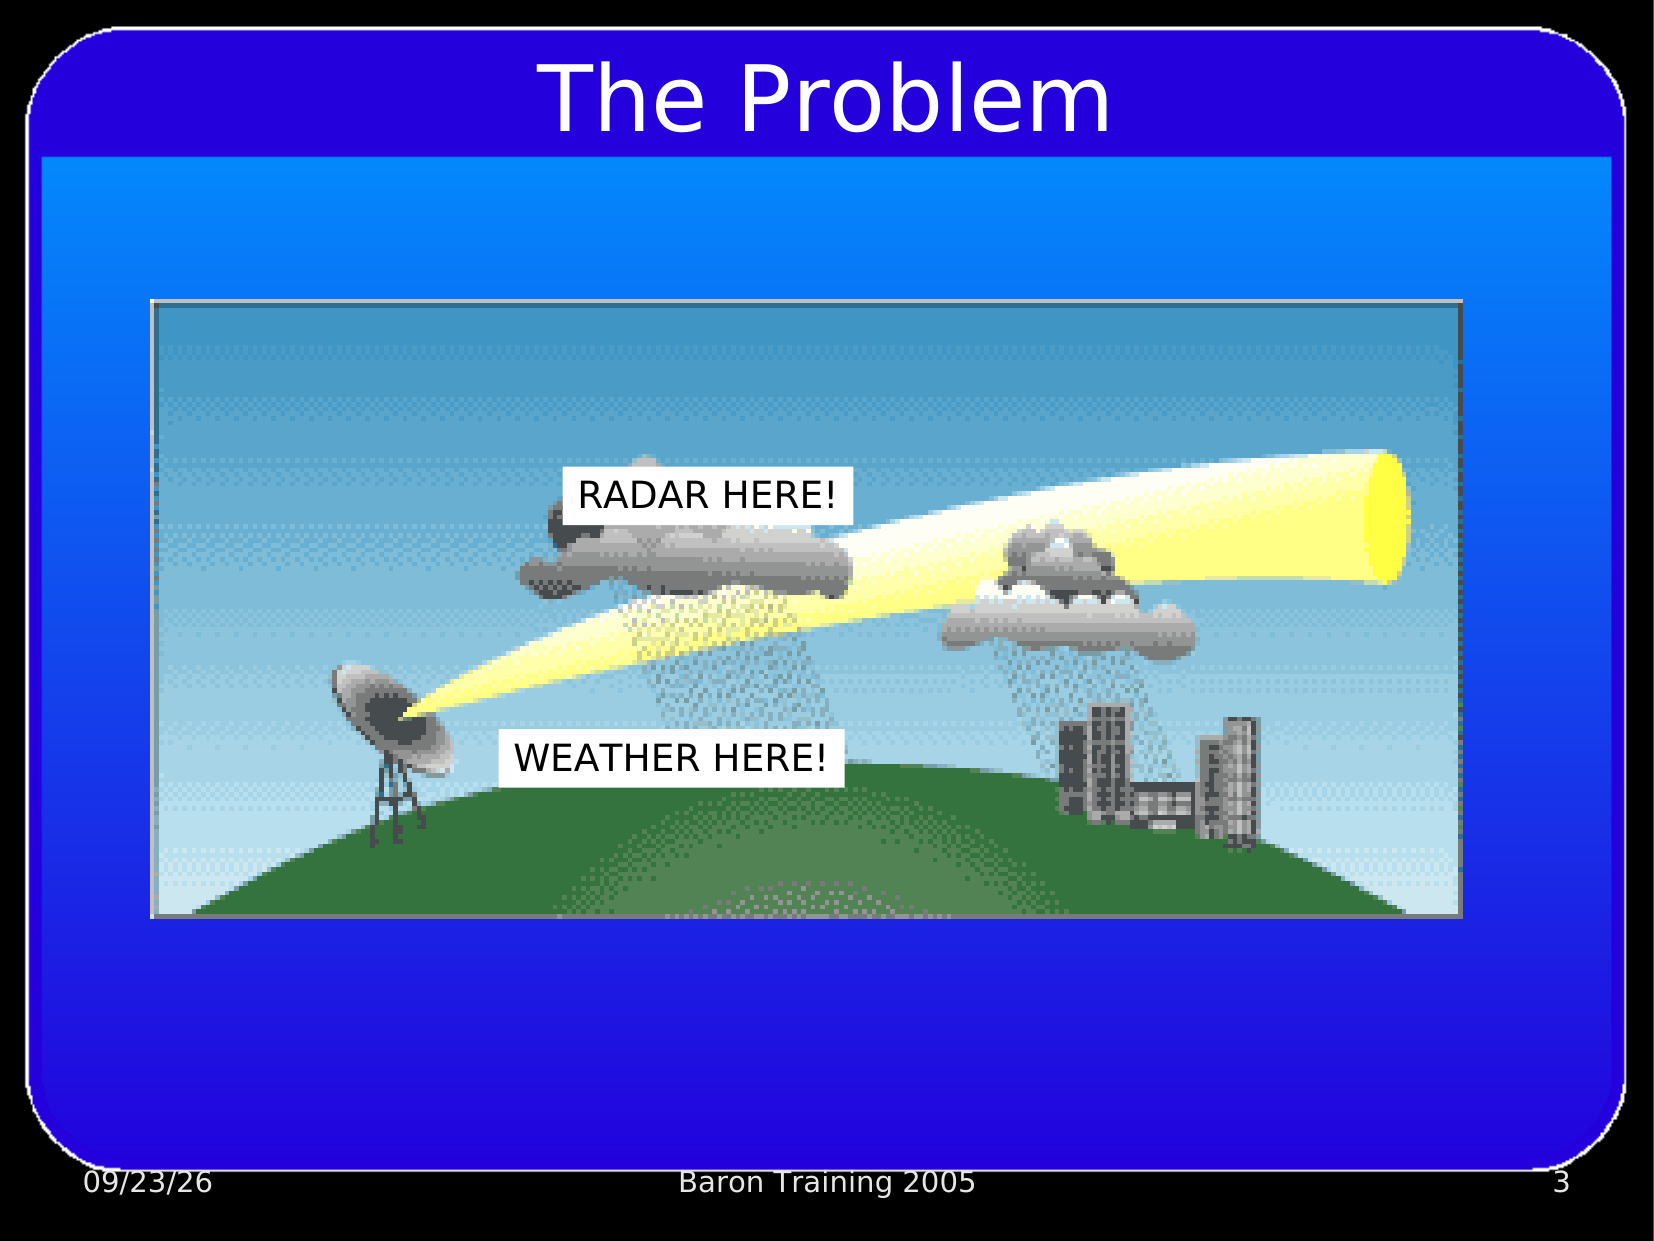

# The Problem
RADAR HERE!
WEATHER HERE!
Baron Training 2005
3